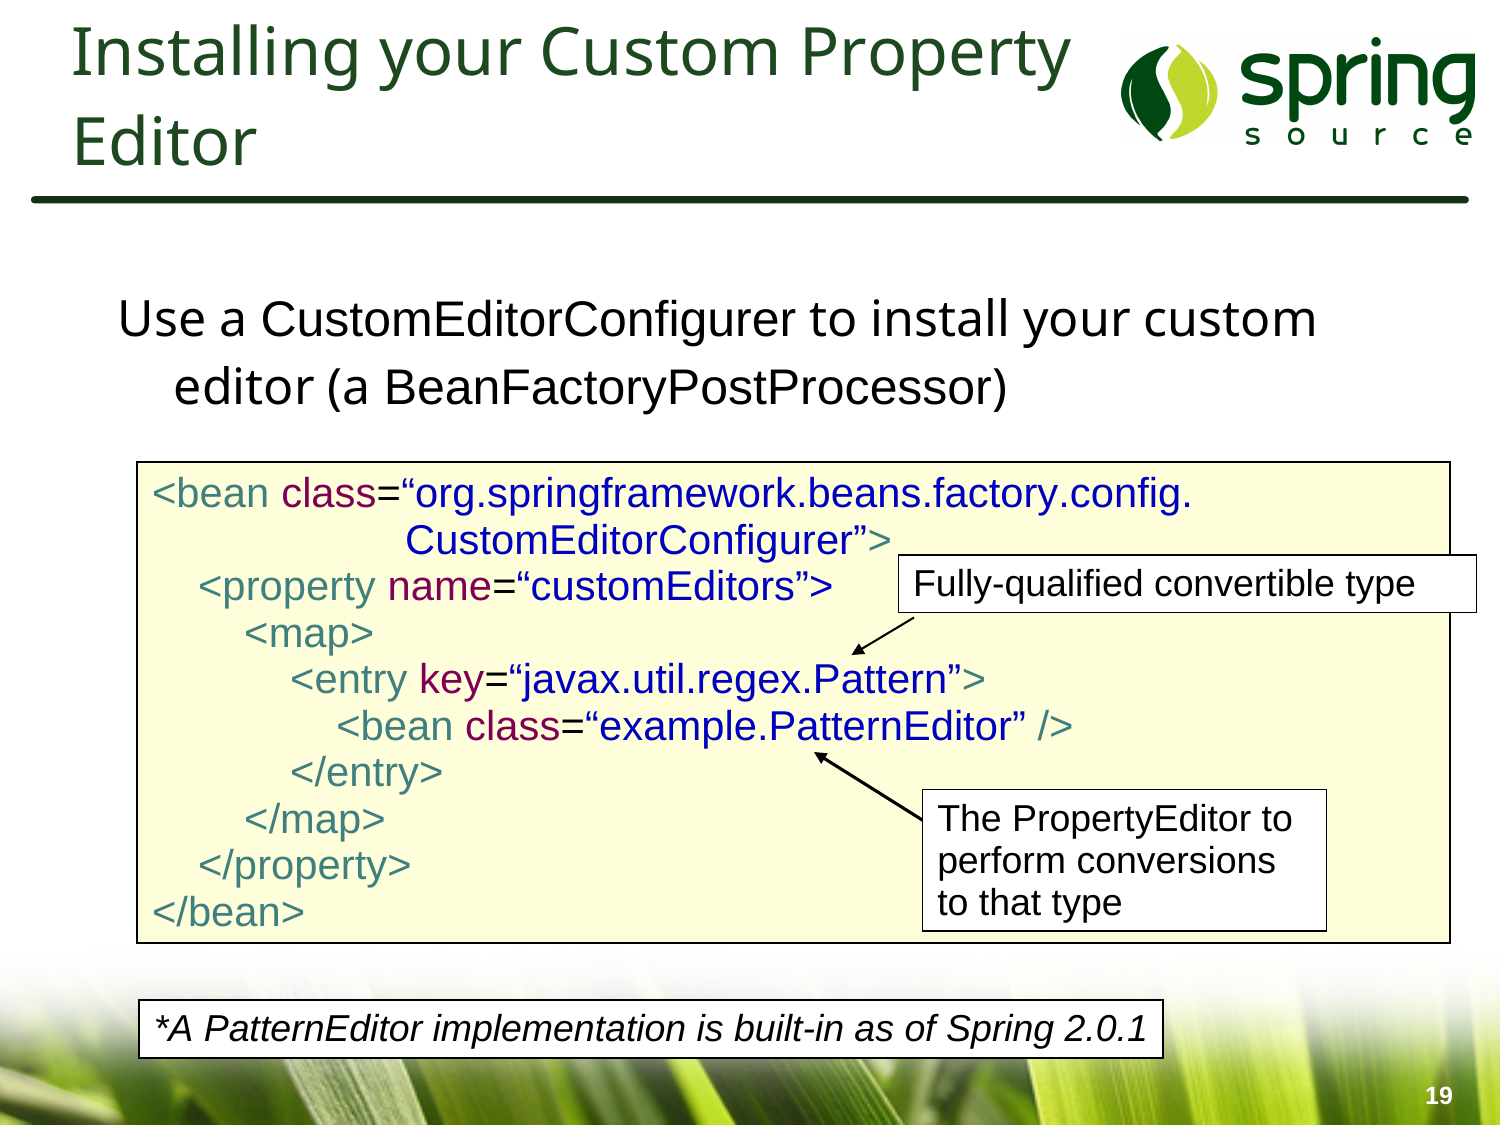

# Installing your Custom Property Editor
Use a CustomEditorConfigurer to install your custom editor (a BeanFactoryPostProcessor)
<bean class=“org.springframework.beans.factory.config.
 CustomEditorConfigurer”>
 <property name=“customEditors”>
 <map>
 <entry key=“javax.util.regex.Pattern”>
 <bean class=“example.PatternEditor” />
 </entry>
 </map>
 </property>
</bean>
Fully-qualified convertible type
The PropertyEditor to
perform conversions
to that type
*A PatternEditor implementation is built-in as of Spring 2.0.1